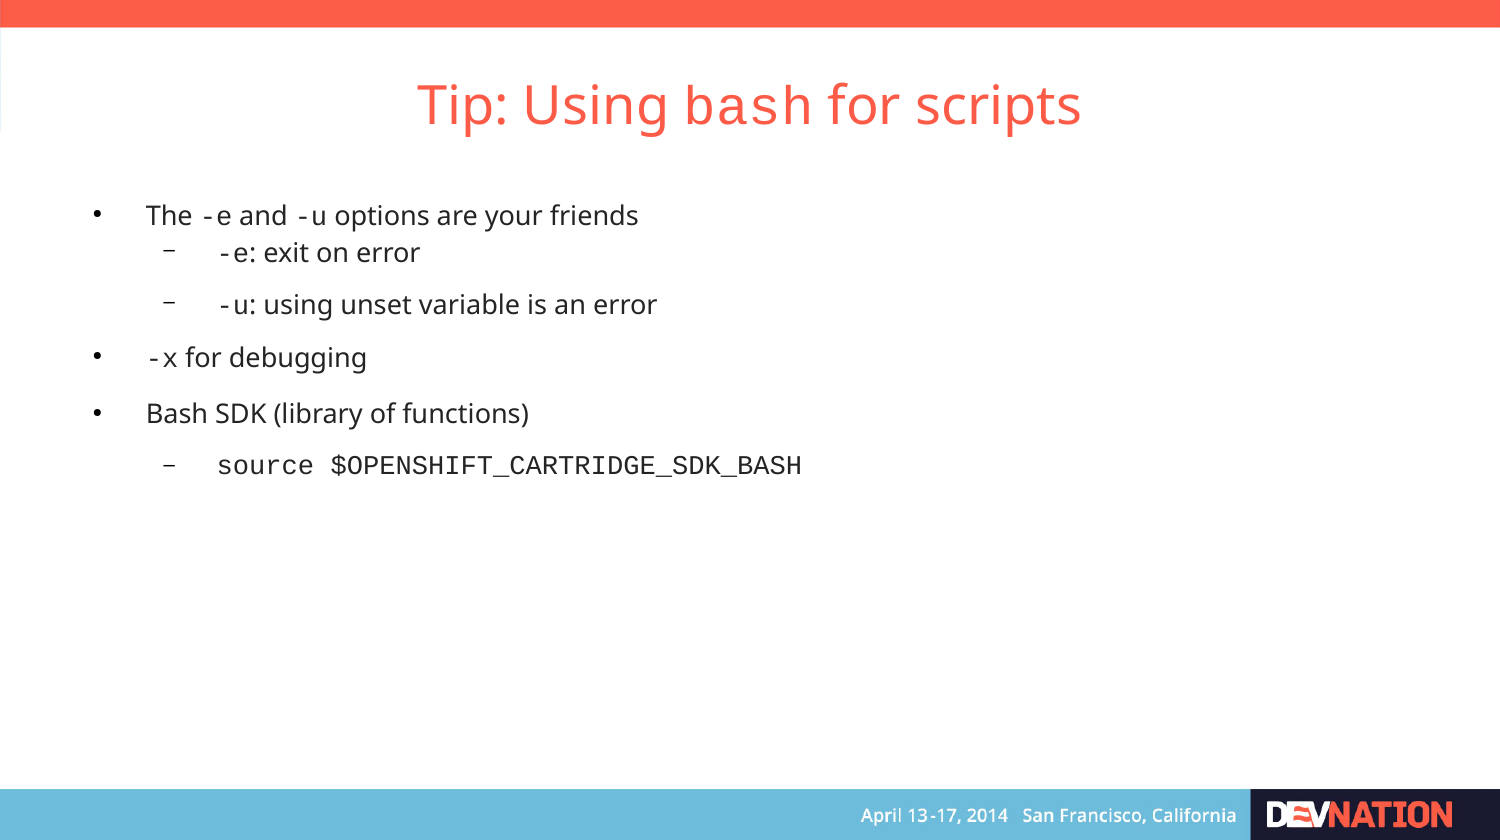

# Tip: Using bash for scripts
The -e and -u options are your friends
-e: exit on error
-u: using unset variable is an error
-x for debugging
Bash SDK (library of functions)
source $OPENSHIFT_CARTRIDGE_SDK_BASH